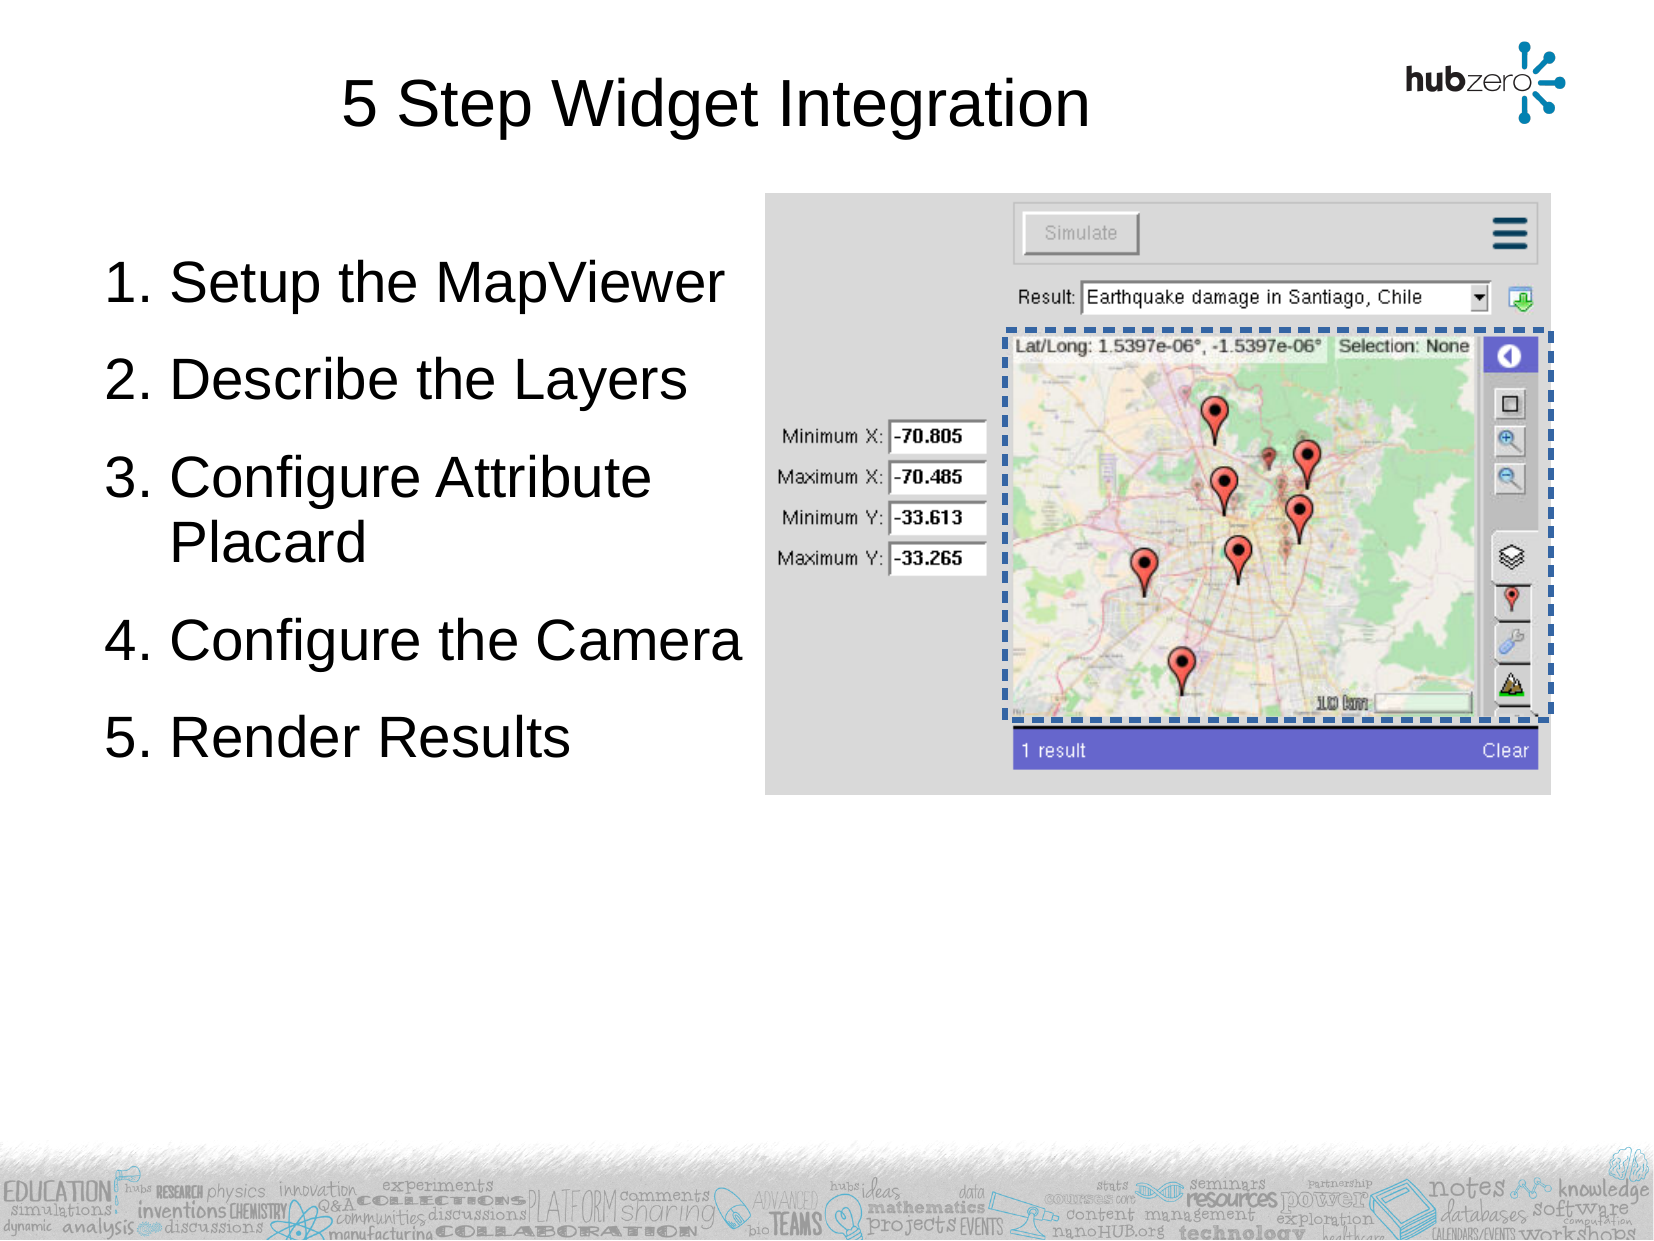

# 5 Step Widget Integration
1. Setup the MapViewer
2. Describe the Layers
3. Configure Attribute
 Placard
4. Configure the Camera
5. Render Results